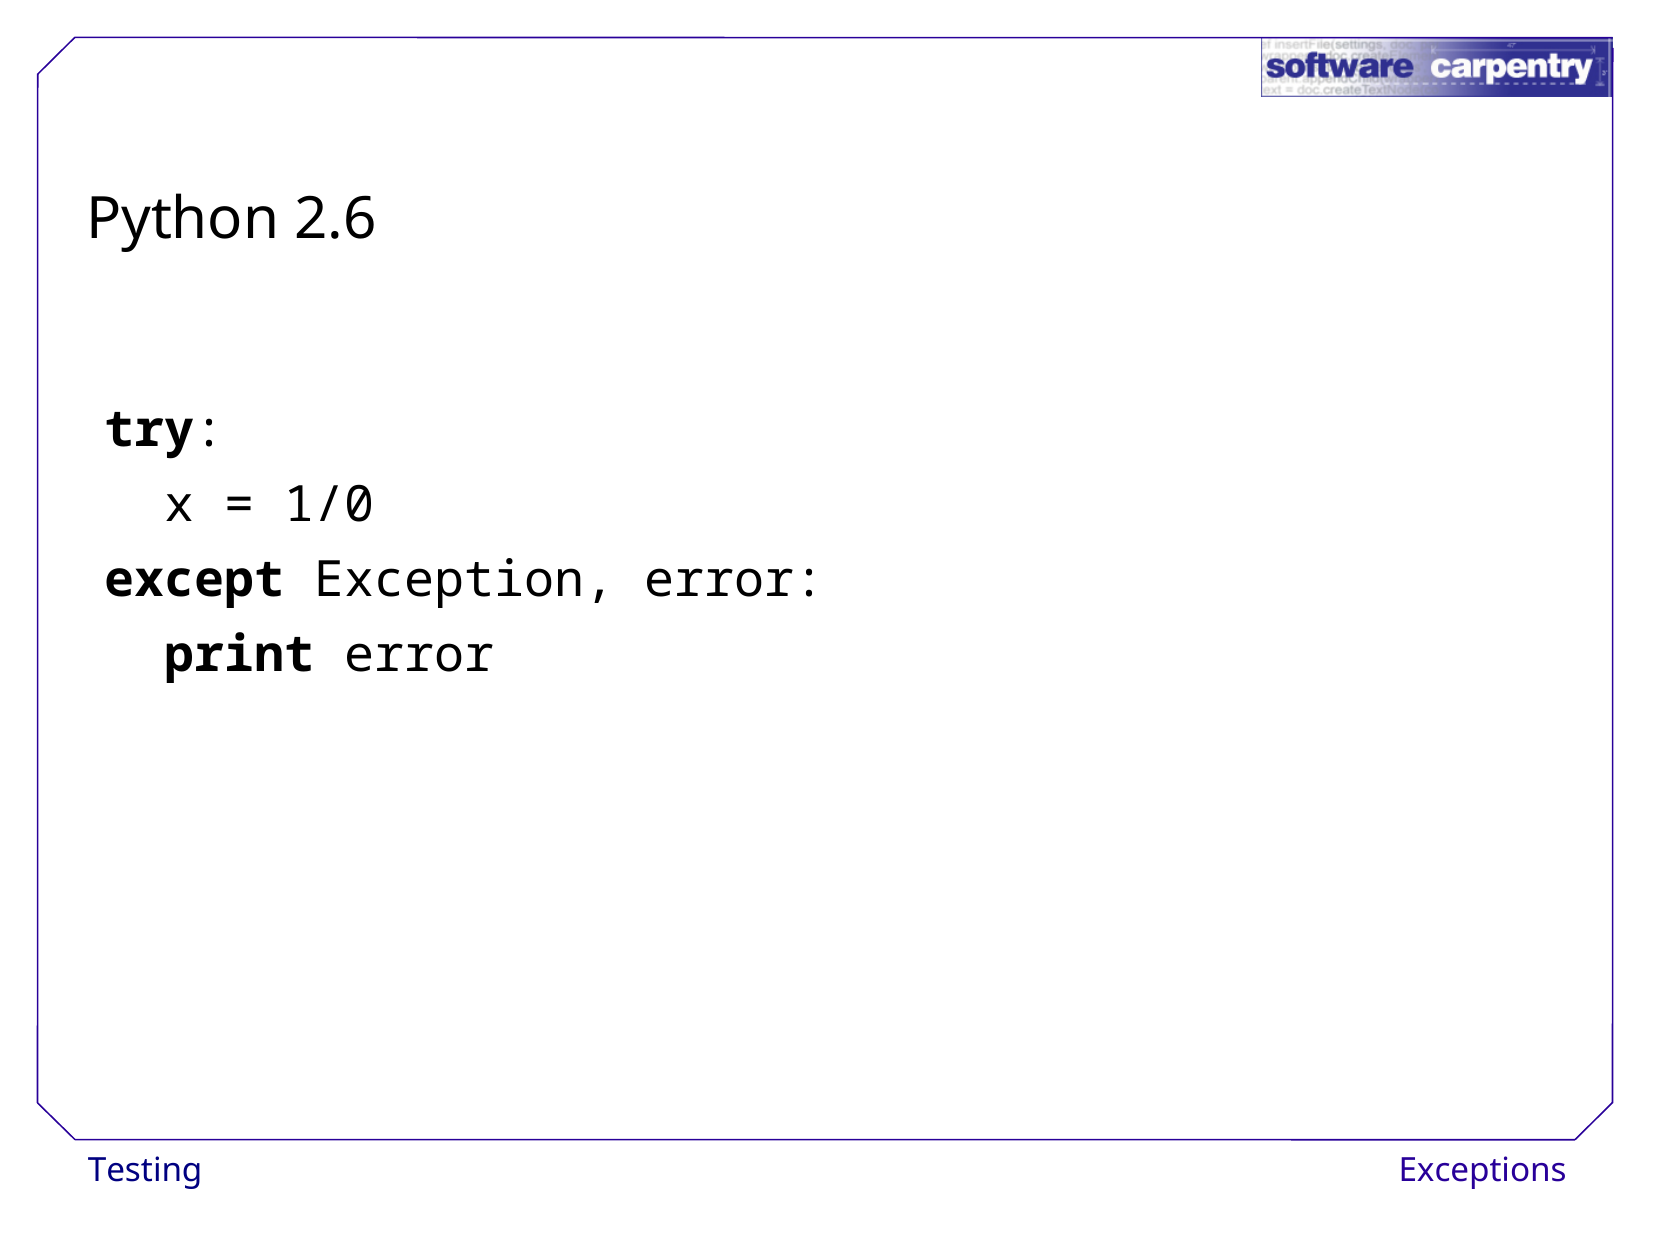

Python 2.6
try:
 x = 1/0
except Exception, error:
 print error